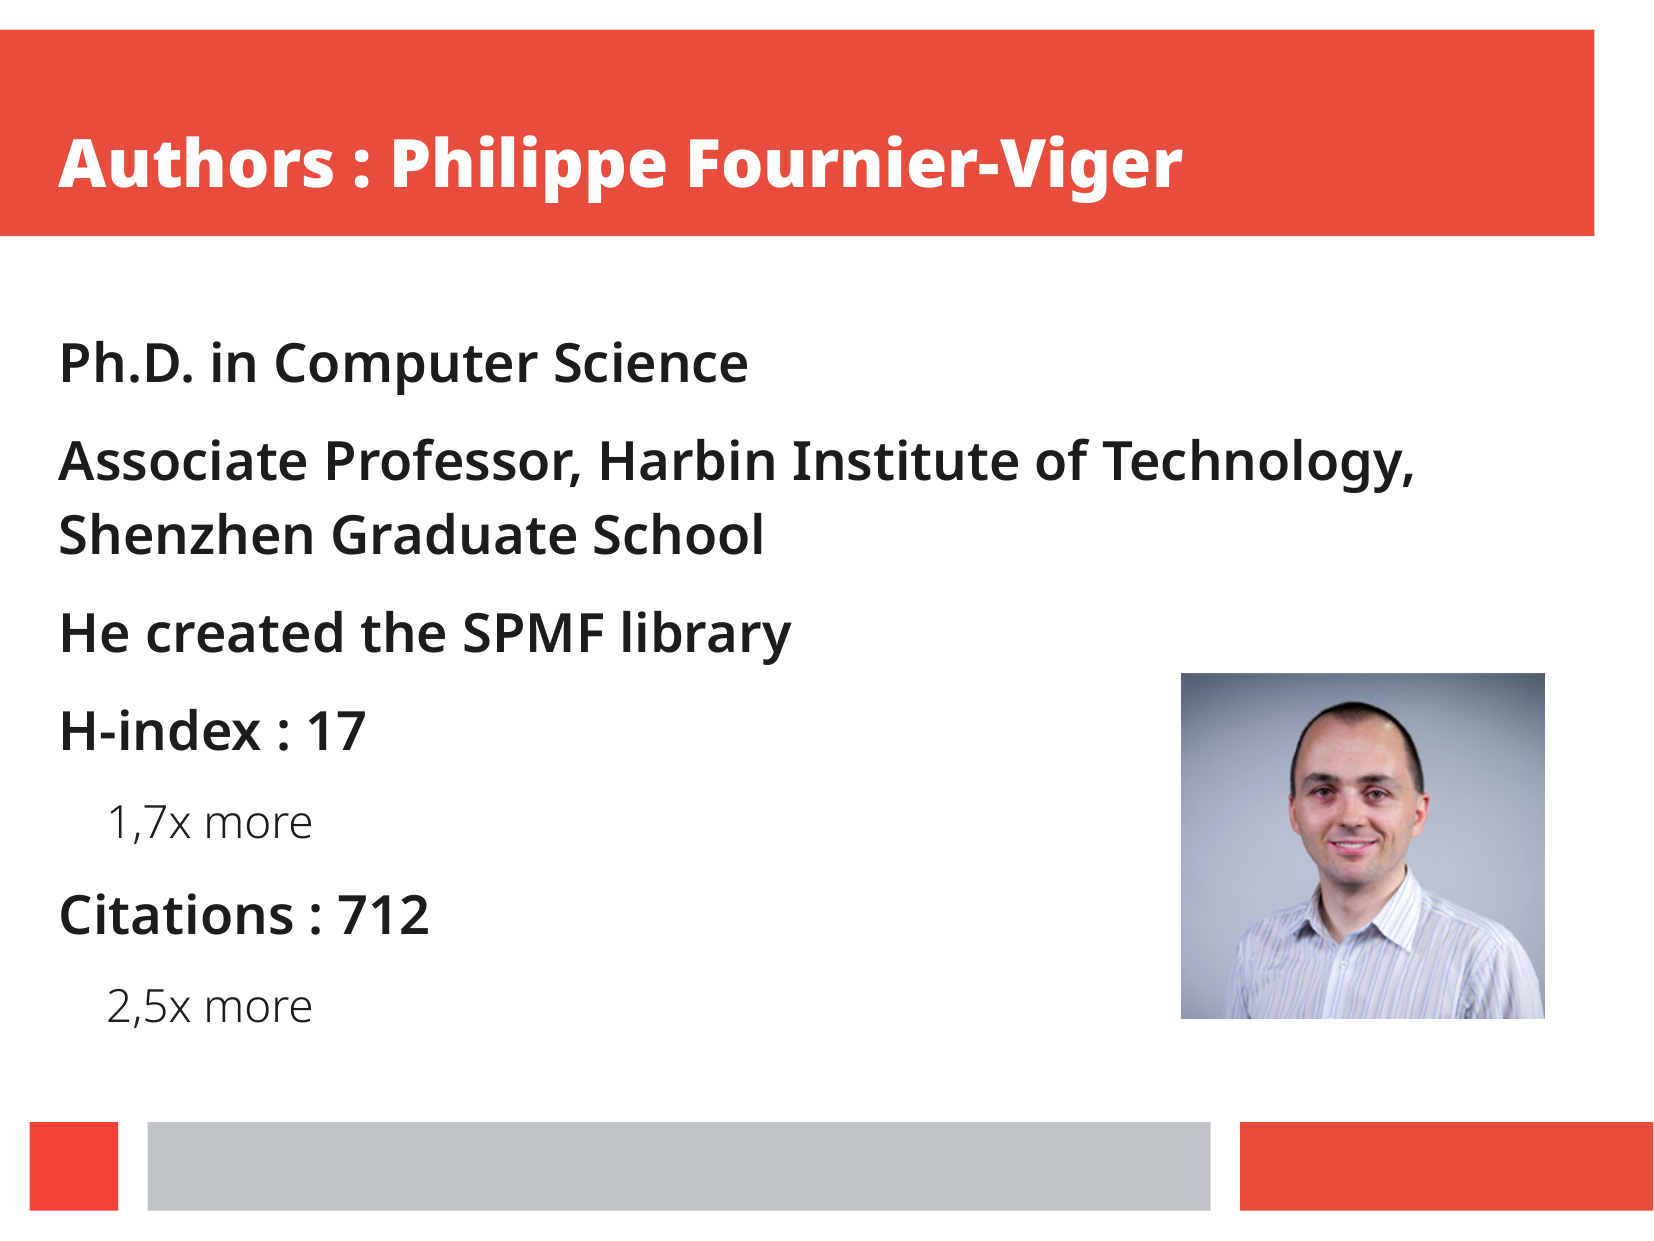

# Authors : Philippe Fournier-Viger
Ph.D. in Computer Science
Associate Professor, Harbin Institute of Technology, Shenzhen Graduate School
He created the SPMF library
H-index : 17
1,7x more
Citations : 712
2,5x more